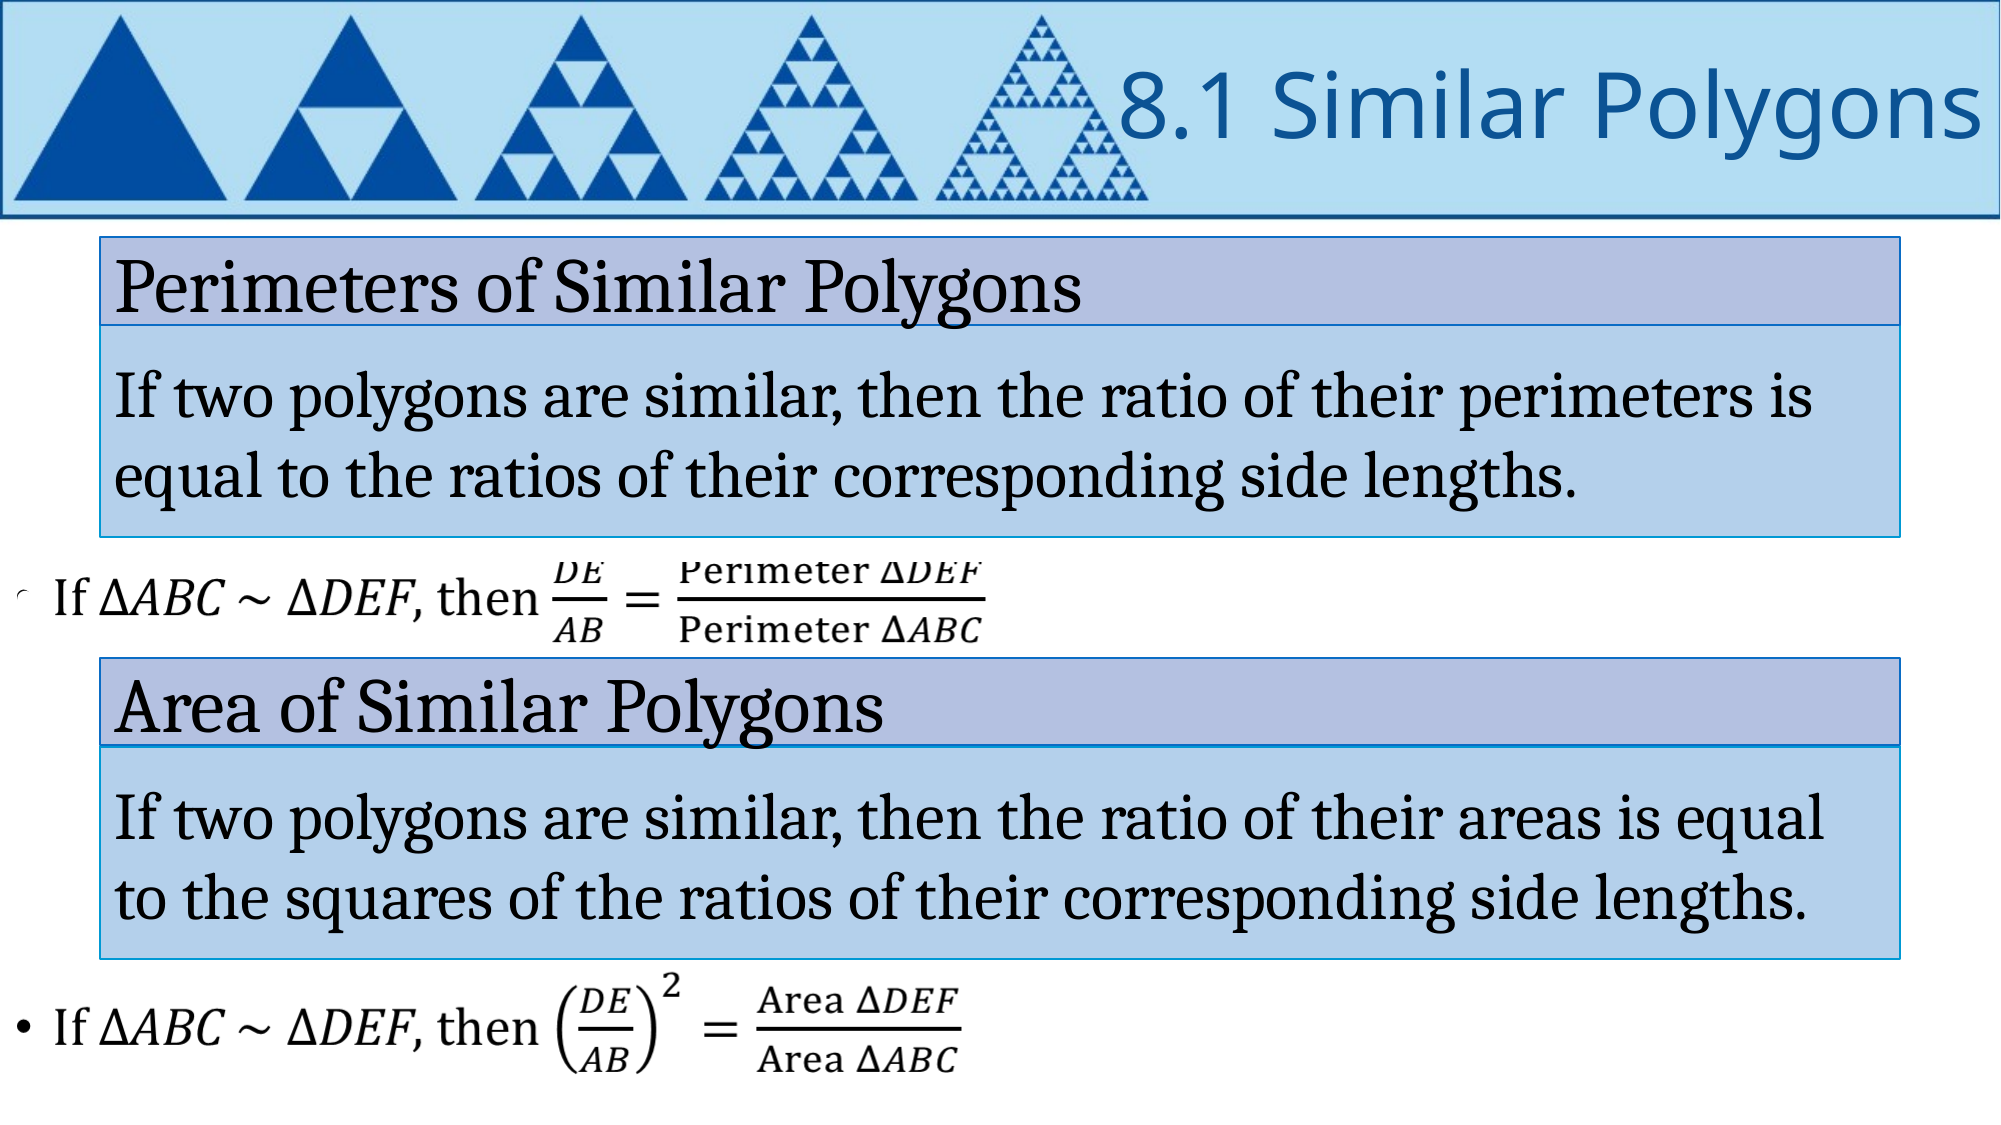

# 8.1 Similar Polygons
Perimeters of Similar Polygons
If two polygons are similar, then the ratio of their perimeters is equal to the ratios of their corresponding side lengths.
Area of Similar Polygons
If two polygons are similar, then the ratio of their areas is equal to the squares of the ratios of their corresponding side lengths.